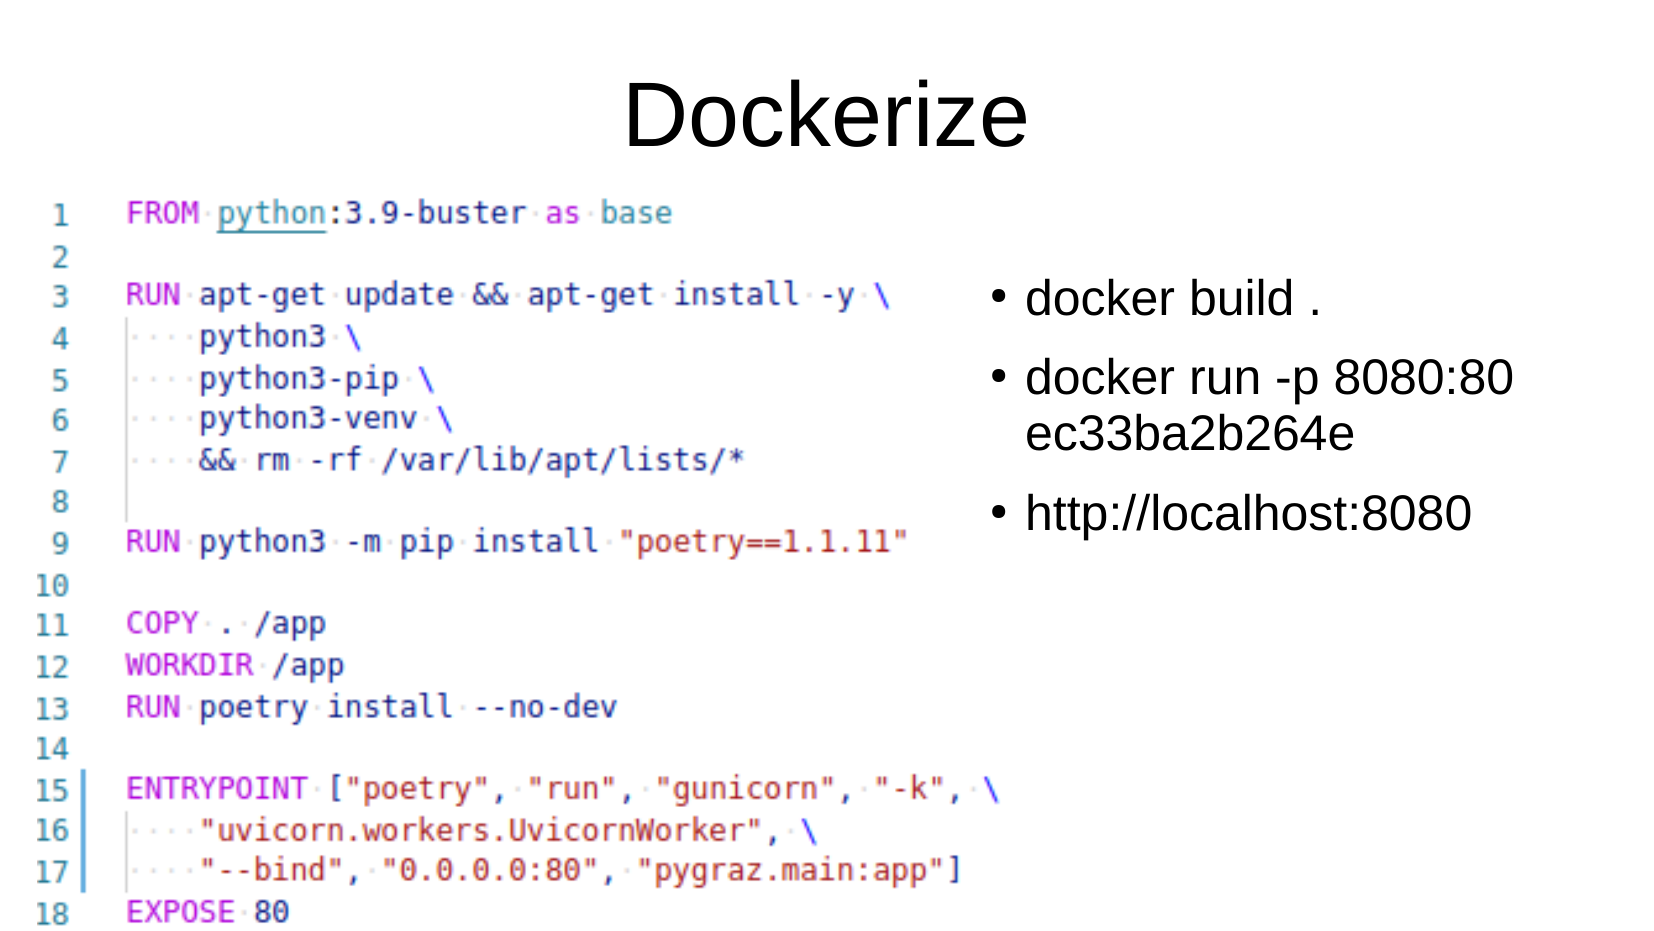

# Dockerize
docker build .
docker run -p 8080:80 ec33ba2b264e
http://localhost:8080